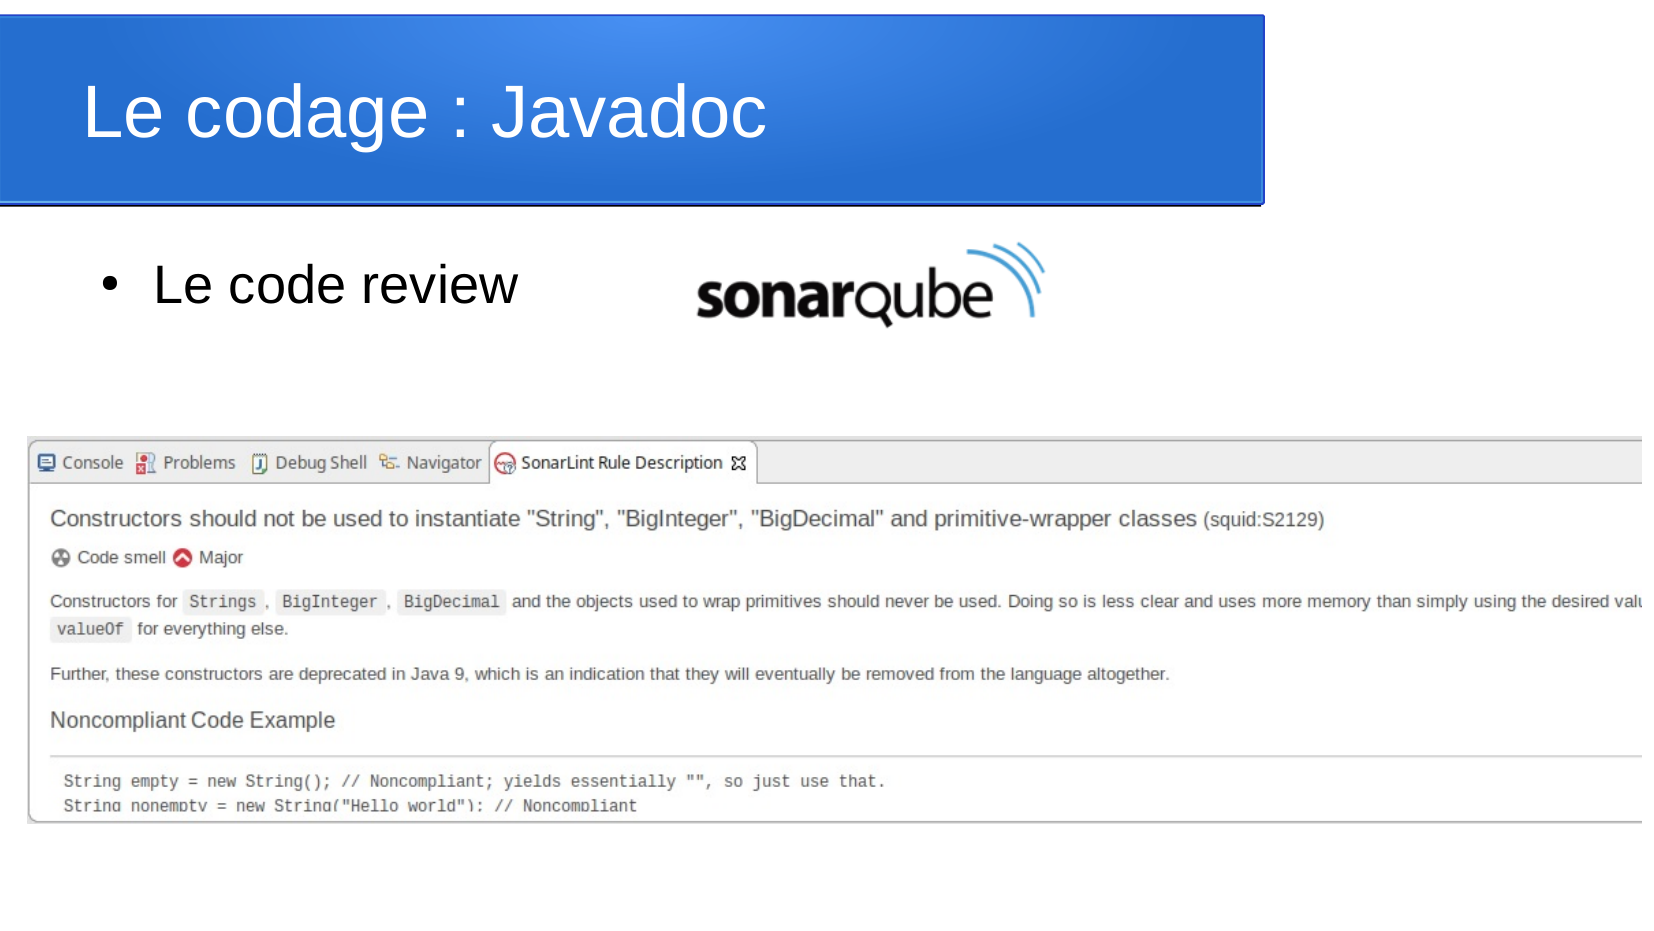

# Le codage : Javadoc
Le code review